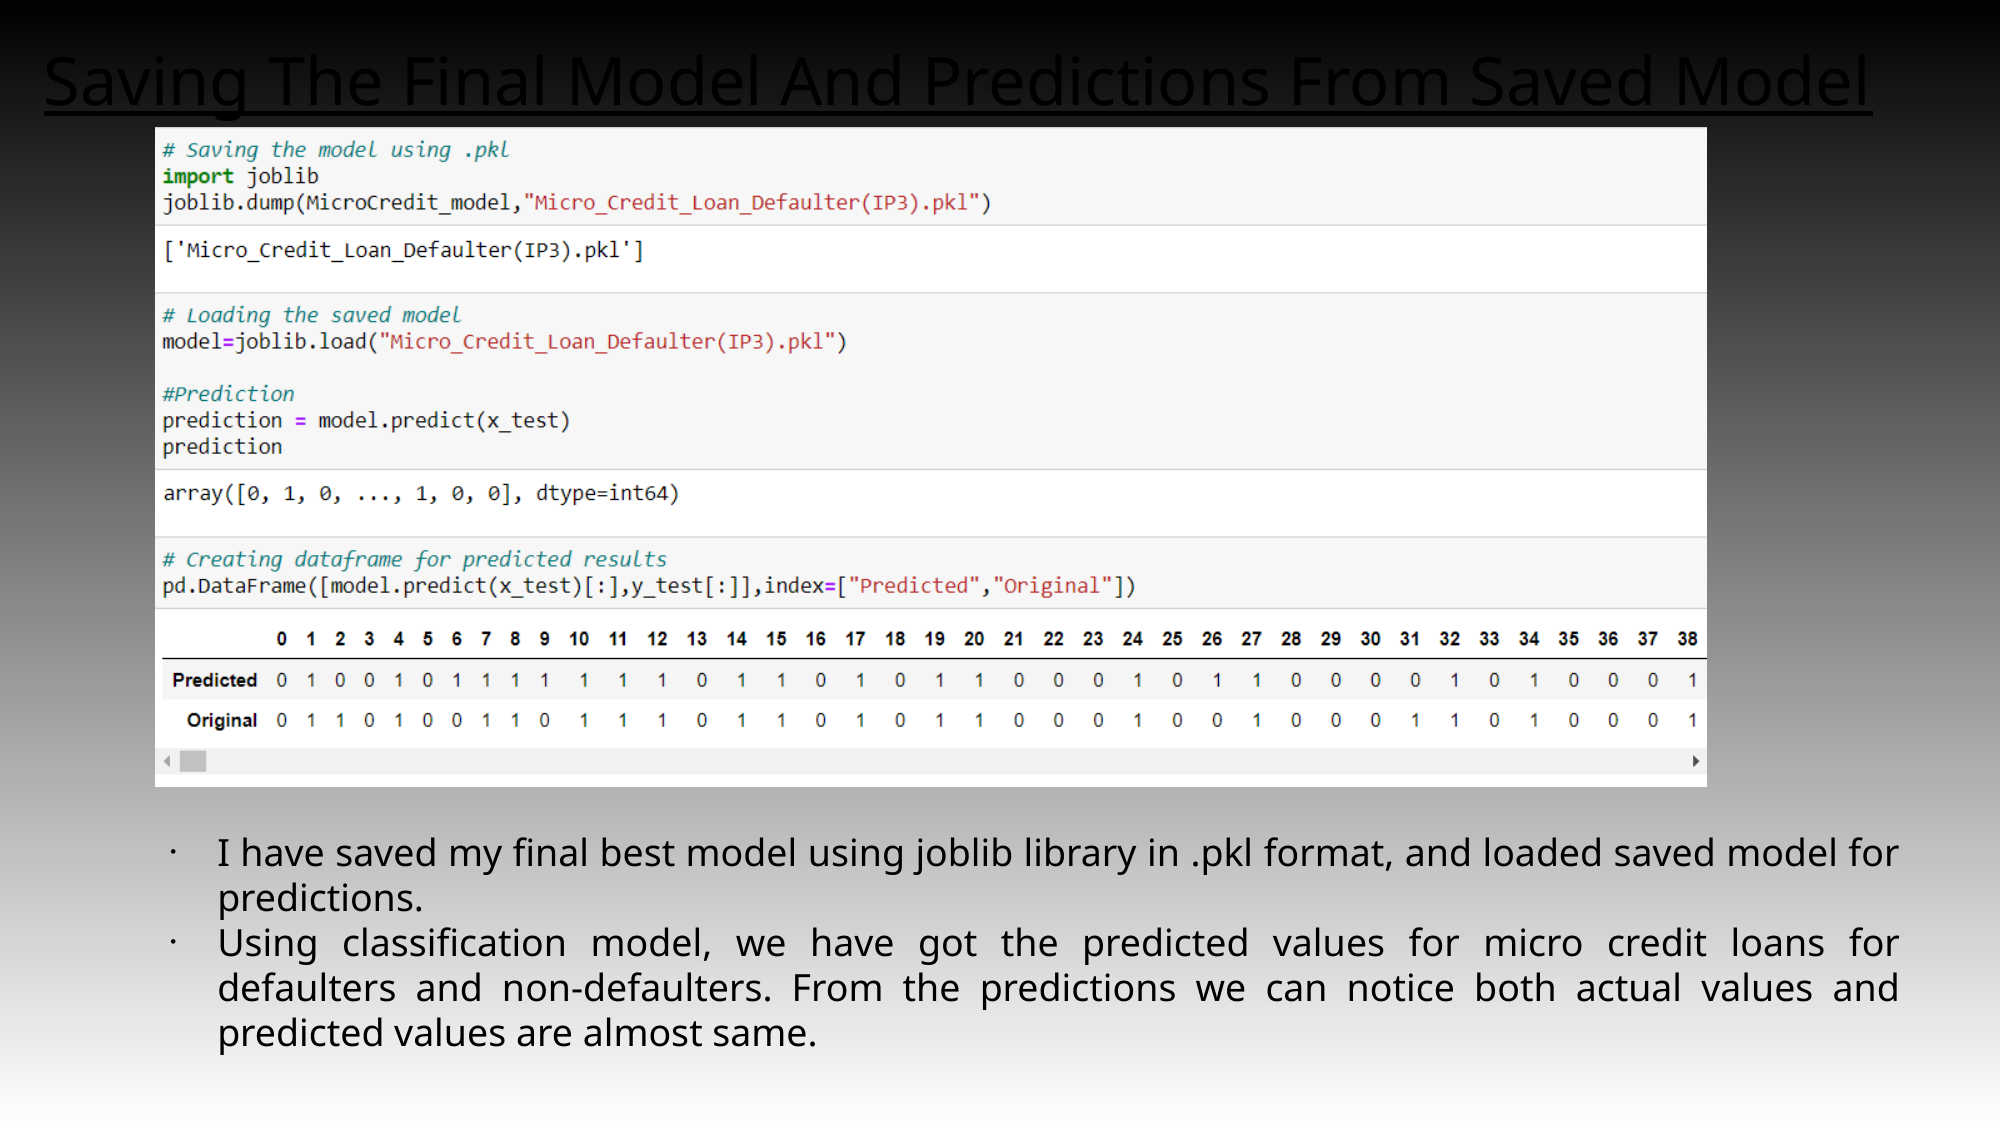

Saving The Final Model And Predictions From Saved Model
I have saved my final best model using joblib library in .pkl format, and loaded saved model for predictions.
Using classification model, we have got the predicted values for micro credit loans for defaulters and non-defaulters. From the predictions we can notice both actual values and predicted values are almost same.